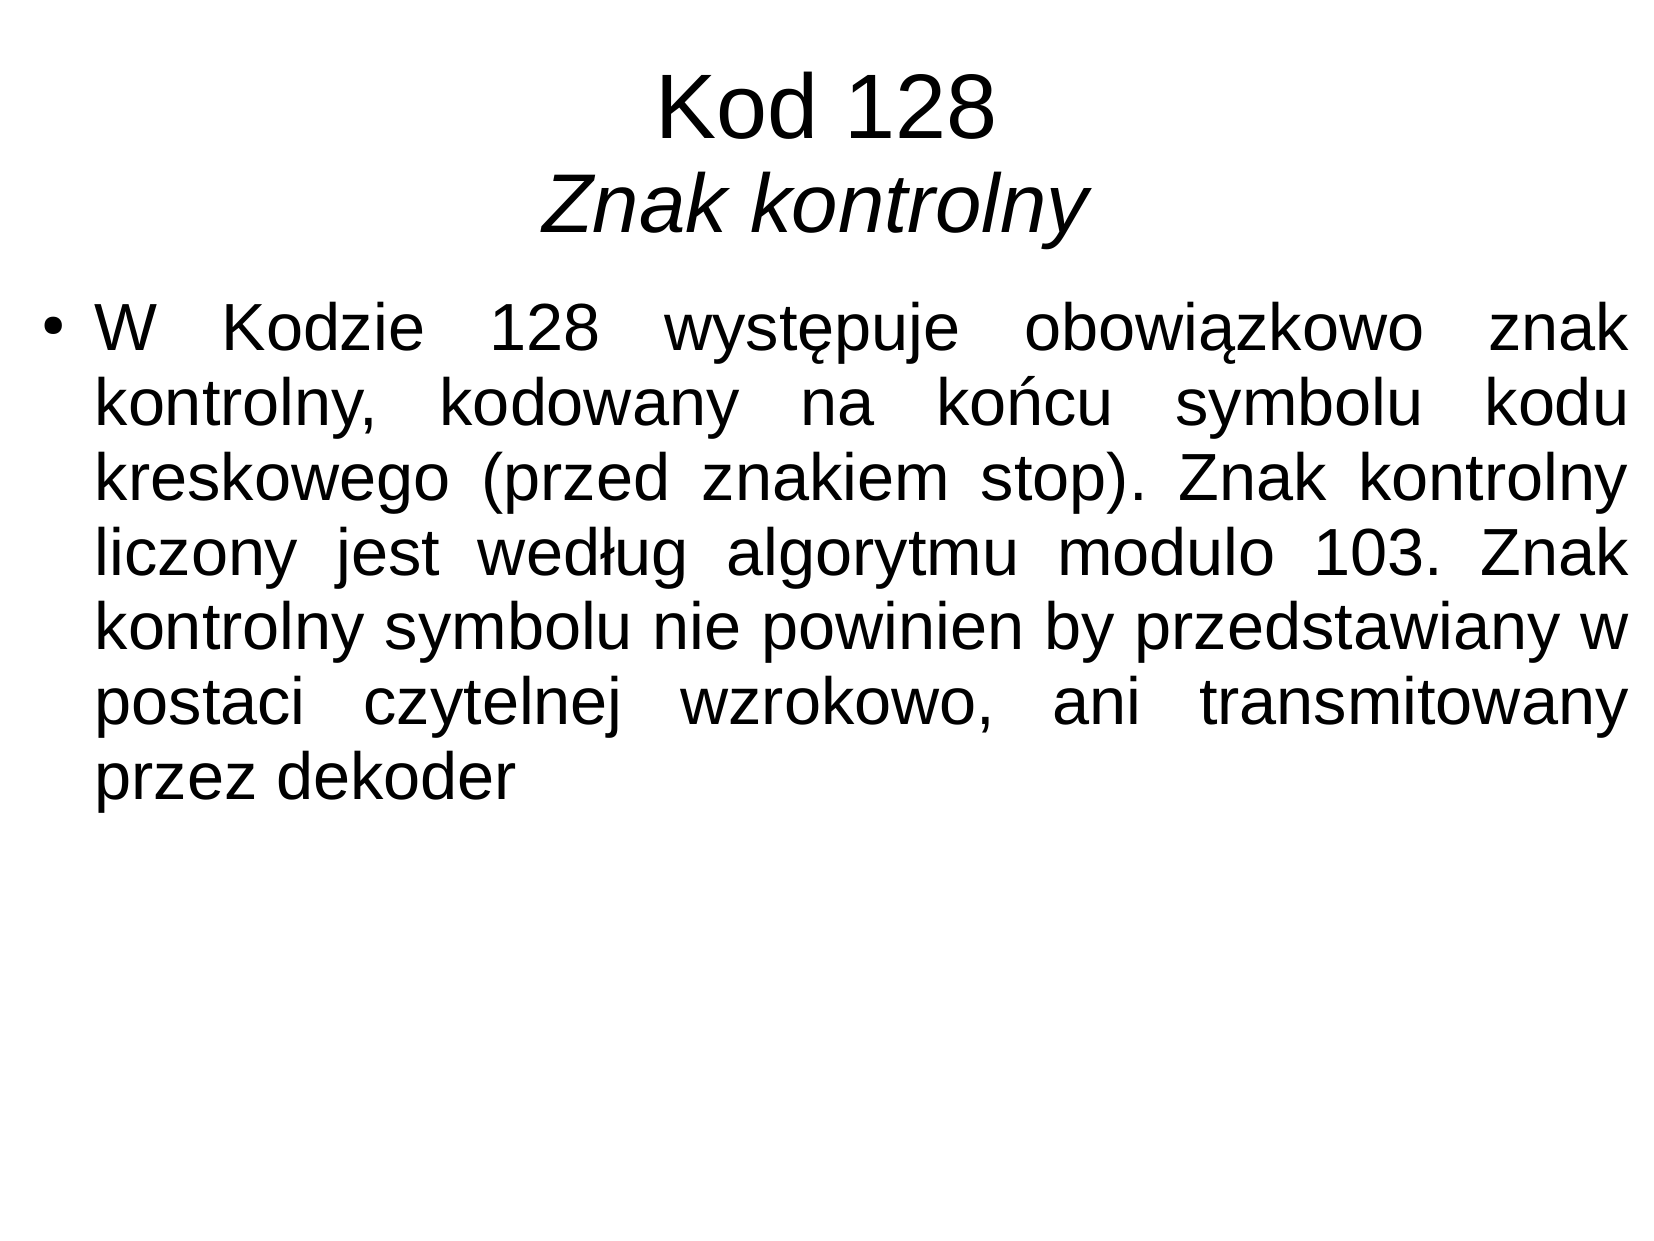

# Kod 128 Znak kontrolny
W Kodzie 128 występuje obowiązkowo znak kontrolny, kodowany na końcu symbolu kodu kreskowego (przed znakiem stop). Znak kontrolny liczony jest według algorytmu modulo 103. Znak kontrolny symbolu nie powinien by przedstawiany w postaci czytelnej wzrokowo, ani transmitowany przez dekoder